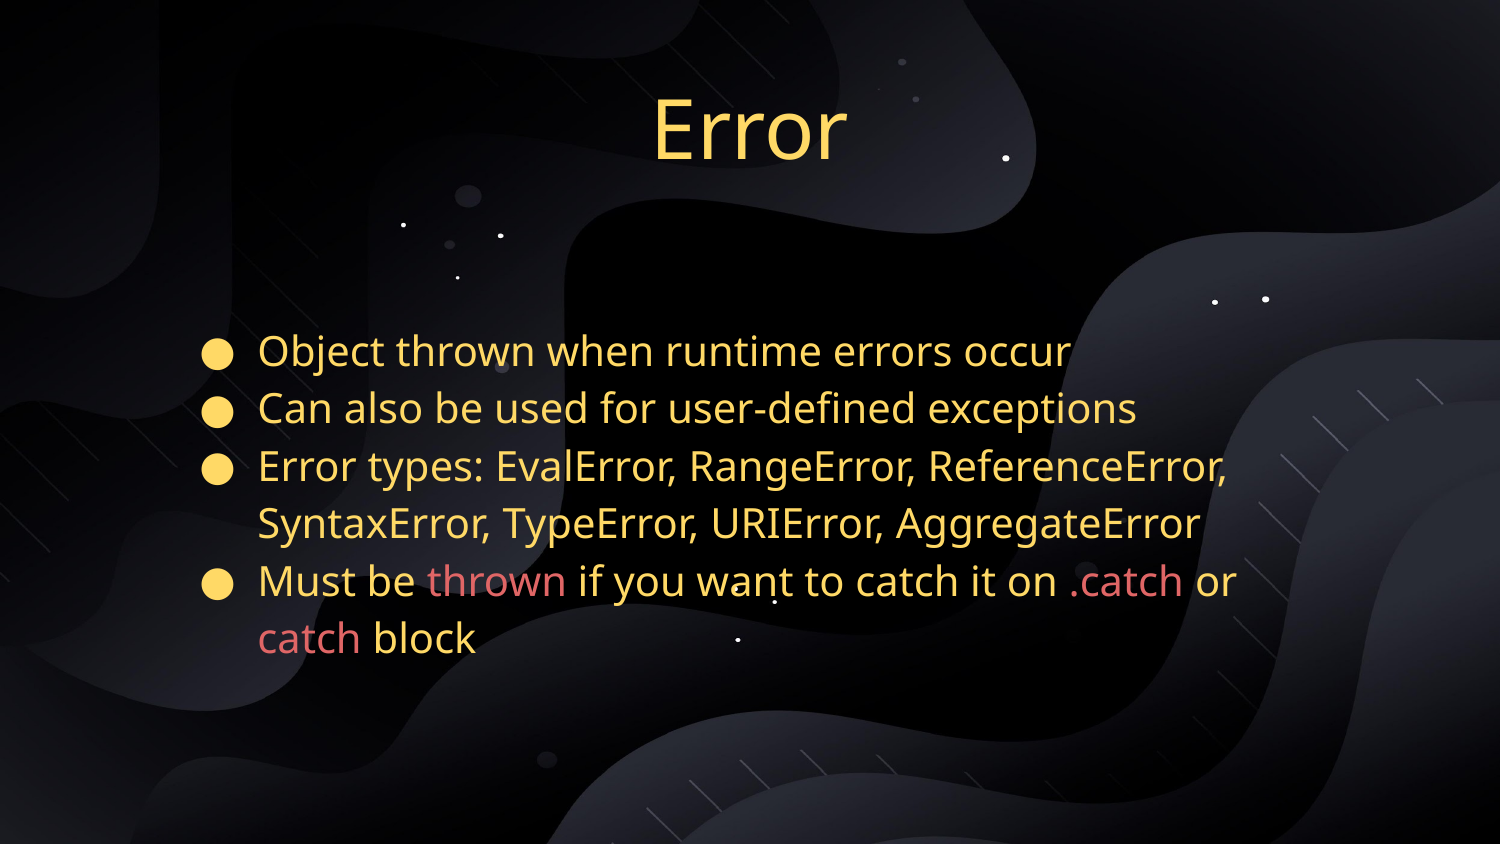

# Error
Object thrown when runtime errors occur
Can also be used for user-defined exceptions
Error types: EvalError, RangeError, ReferenceError, SyntaxError, TypeError, URIError, AggregateError
Must be thrown if you want to catch it on .catch or catch block